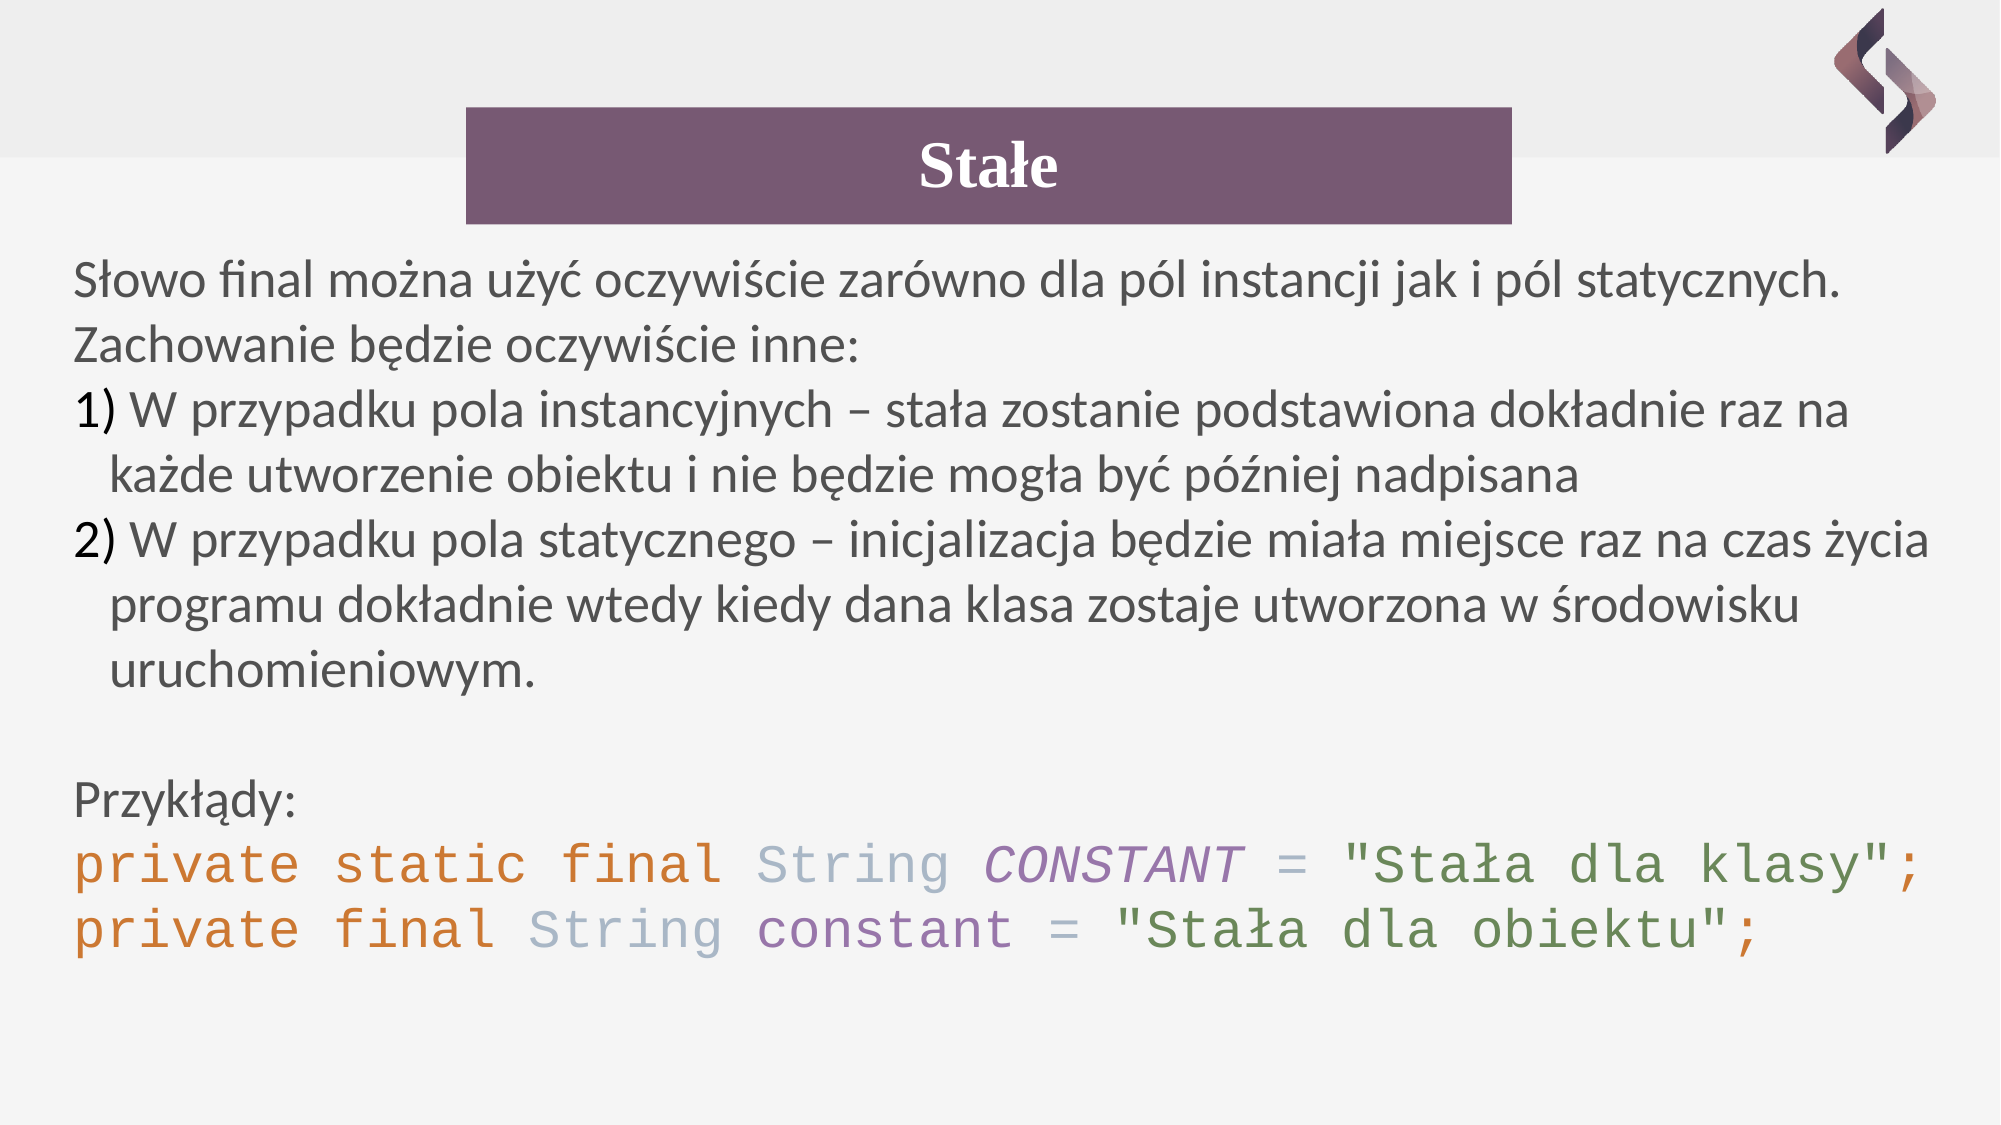

Stałe
Słowo final można użyć oczywiście zarówno dla pól instancji jak i pól statycznych. Zachowanie będzie oczywiście inne:
 W przypadku pola instancyjnych – stała zostanie podstawiona dokładnie raz na każde utworzenie obiektu i nie będzie mogła być później nadpisana
 W przypadku pola statycznego – inicjalizacja będzie miała miejsce raz na czas życia programu dokładnie wtedy kiedy dana klasa zostaje utworzona w środowisku uruchomieniowym.
Przykłądy:
private static final String CONSTANT = "Stała dla klasy";
private final String constant = "Stała dla obiektu";